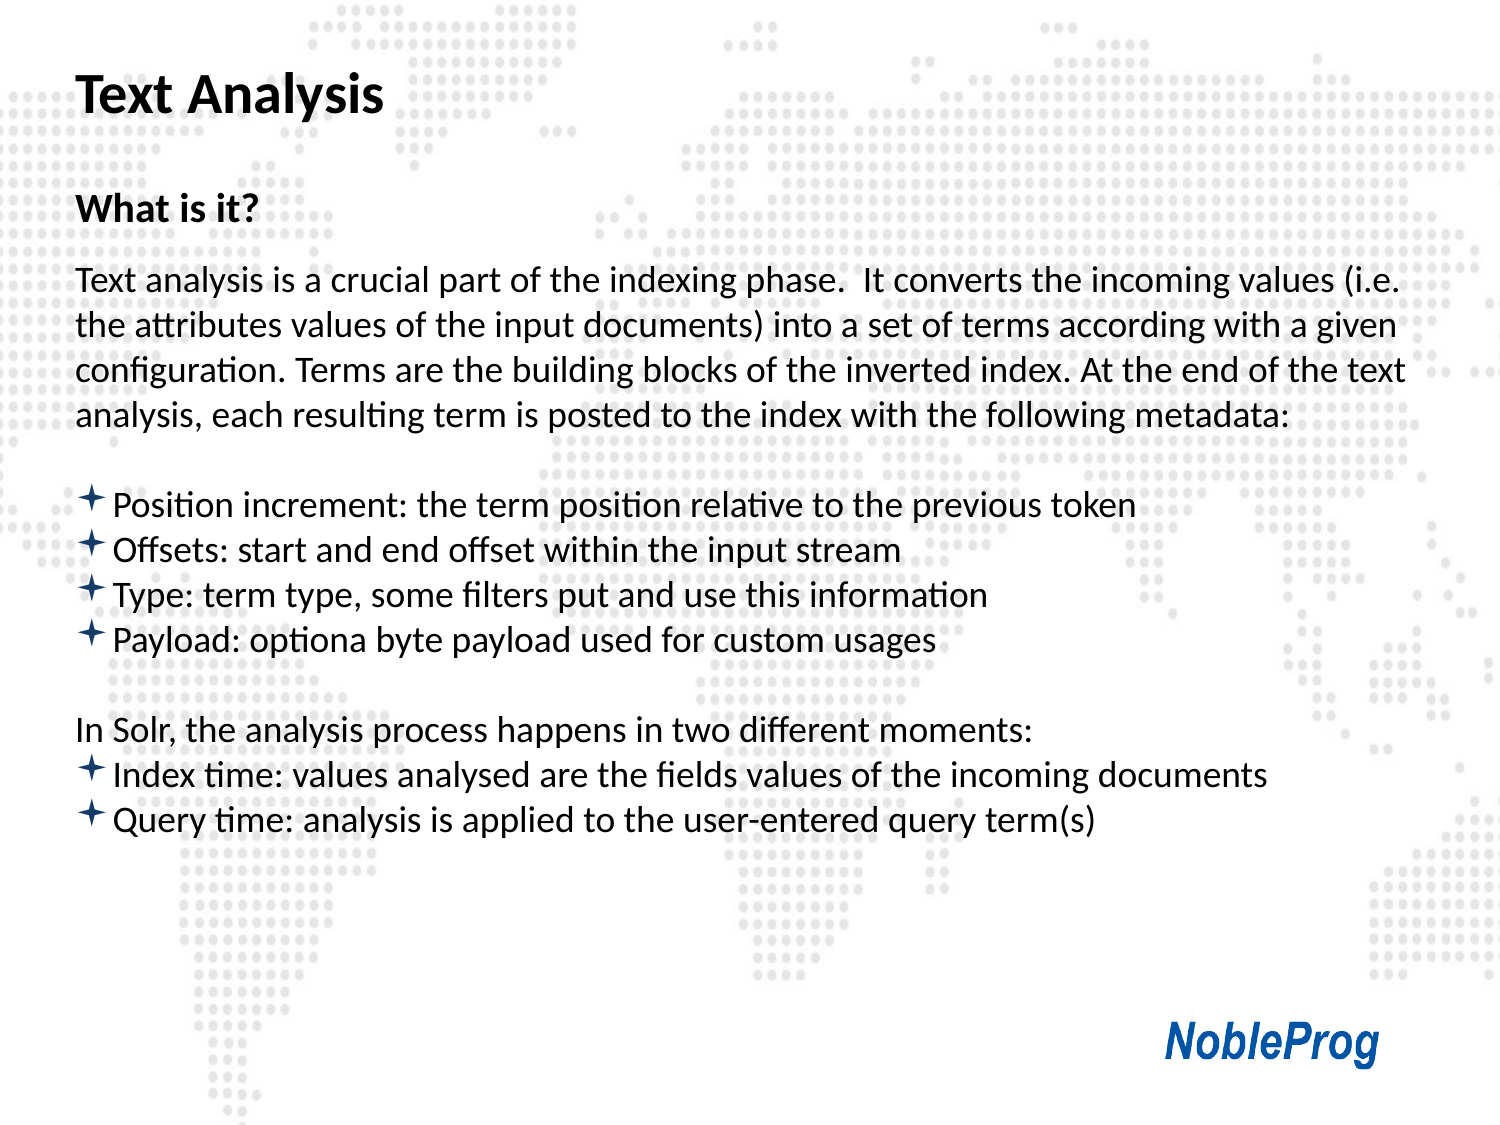

Text Analysis
What is it?
Text analysis is a crucial part of the indexing phase. It converts the incoming values (i.e. the attributes values of the input documents) into a set of terms according with a given configuration. Terms are the building blocks of the inverted index. At the end of the text analysis, each resulting term is posted to the index with the following metadata:
Position increment: the term position relative to the previous token
Offsets: start and end offset within the input stream
Type: term type, some filters put and use this information
Payload: optiona byte payload used for custom usages
In Solr, the analysis process happens in two different moments:
Index time: values analysed are the fields values of the incoming documents
Query time: analysis is applied to the user-entered query term(s)